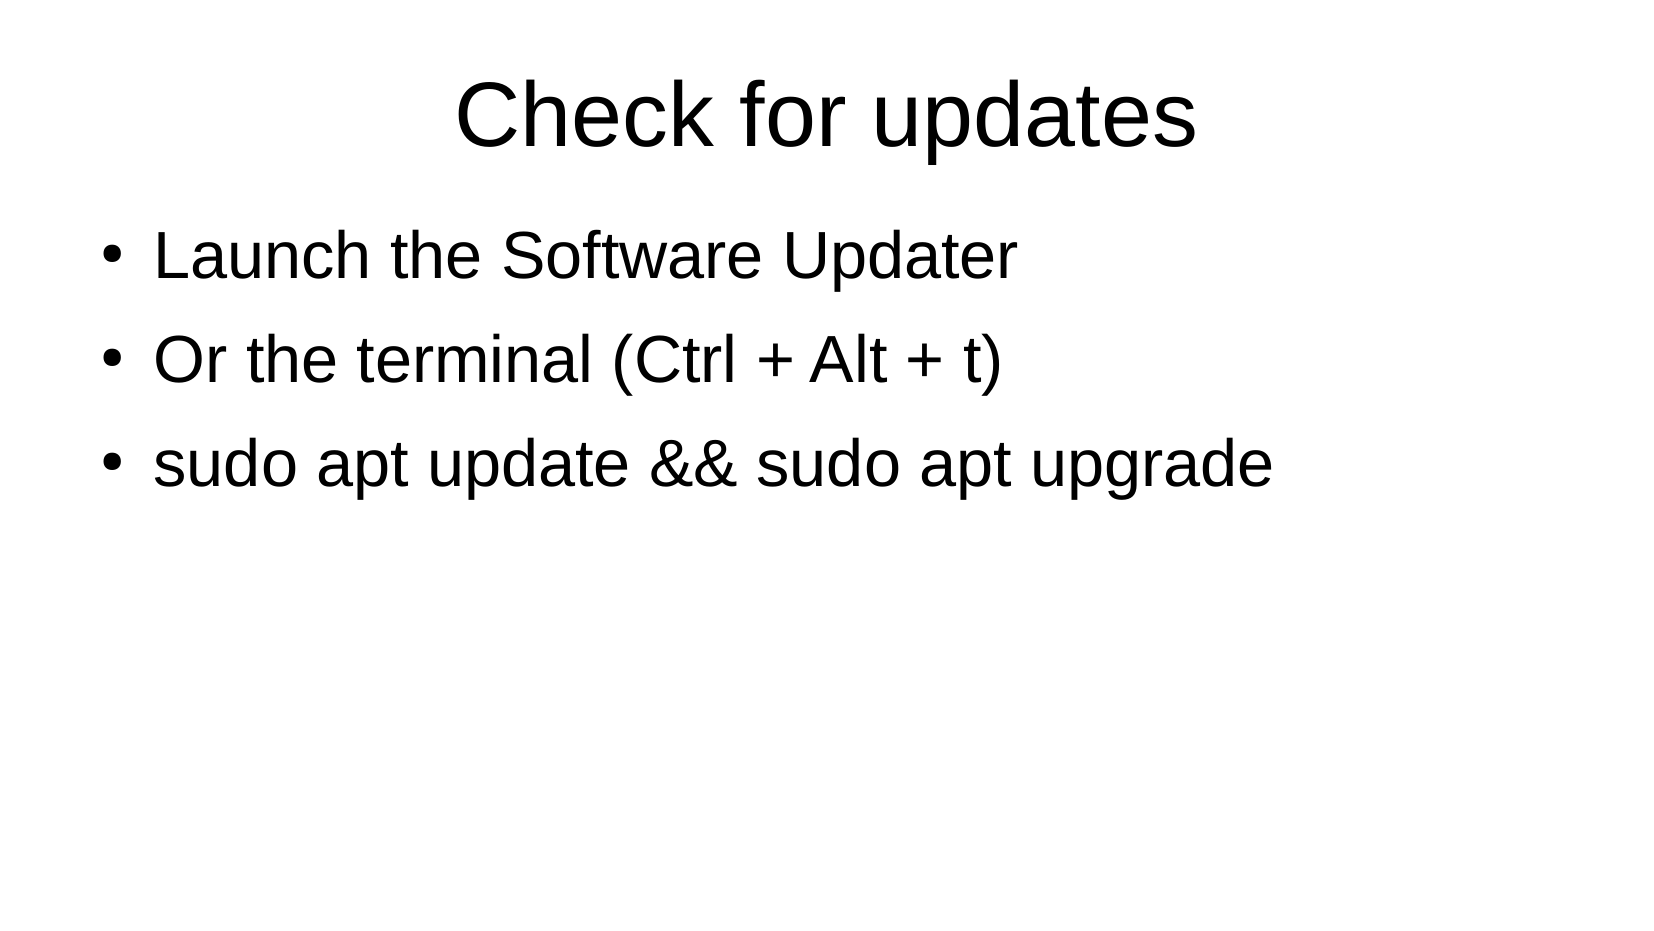

# Check for updates
Launch the Software Updater
Or the terminal (Ctrl + Alt + t)
sudo apt update && sudo apt upgrade